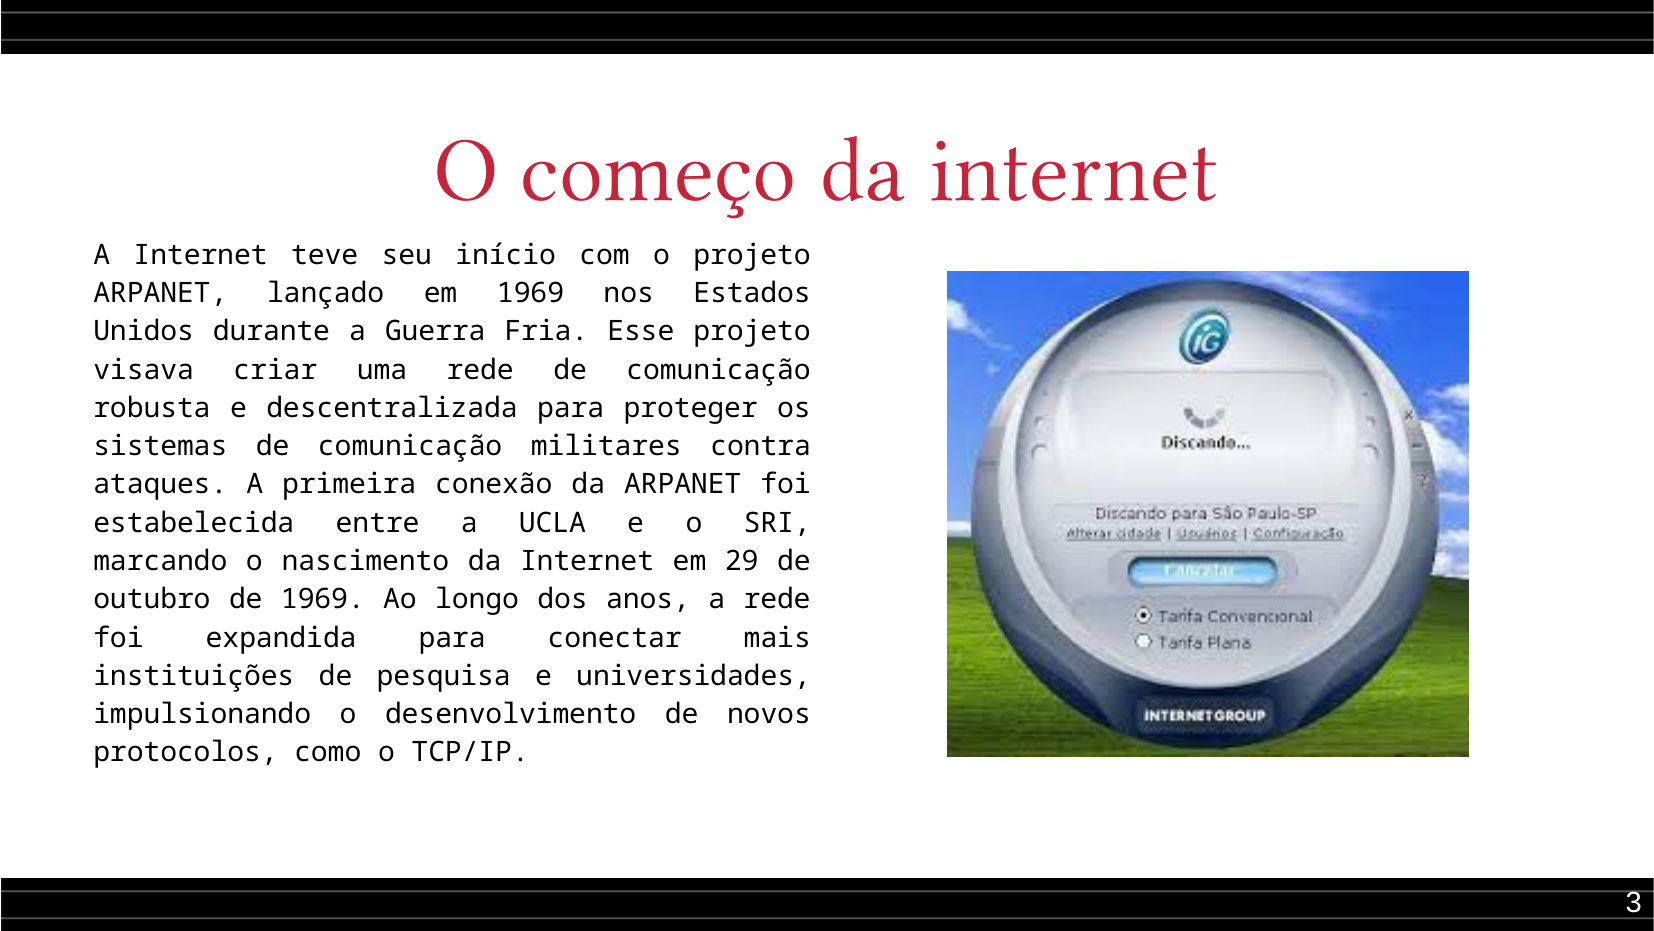

# O começo da internet
A Internet teve seu início com o projeto ARPANET, lançado em 1969 nos Estados Unidos durante a Guerra Fria. Esse projeto visava criar uma rede de comunicação robusta e descentralizada para proteger os sistemas de comunicação militares contra ataques. A primeira conexão da ARPANET foi estabelecida entre a UCLA e o SRI, marcando o nascimento da Internet em 29 de outubro de 1969. Ao longo dos anos, a rede foi expandida para conectar mais instituições de pesquisa e universidades, impulsionando o desenvolvimento de novos protocolos, como o TCP/IP.